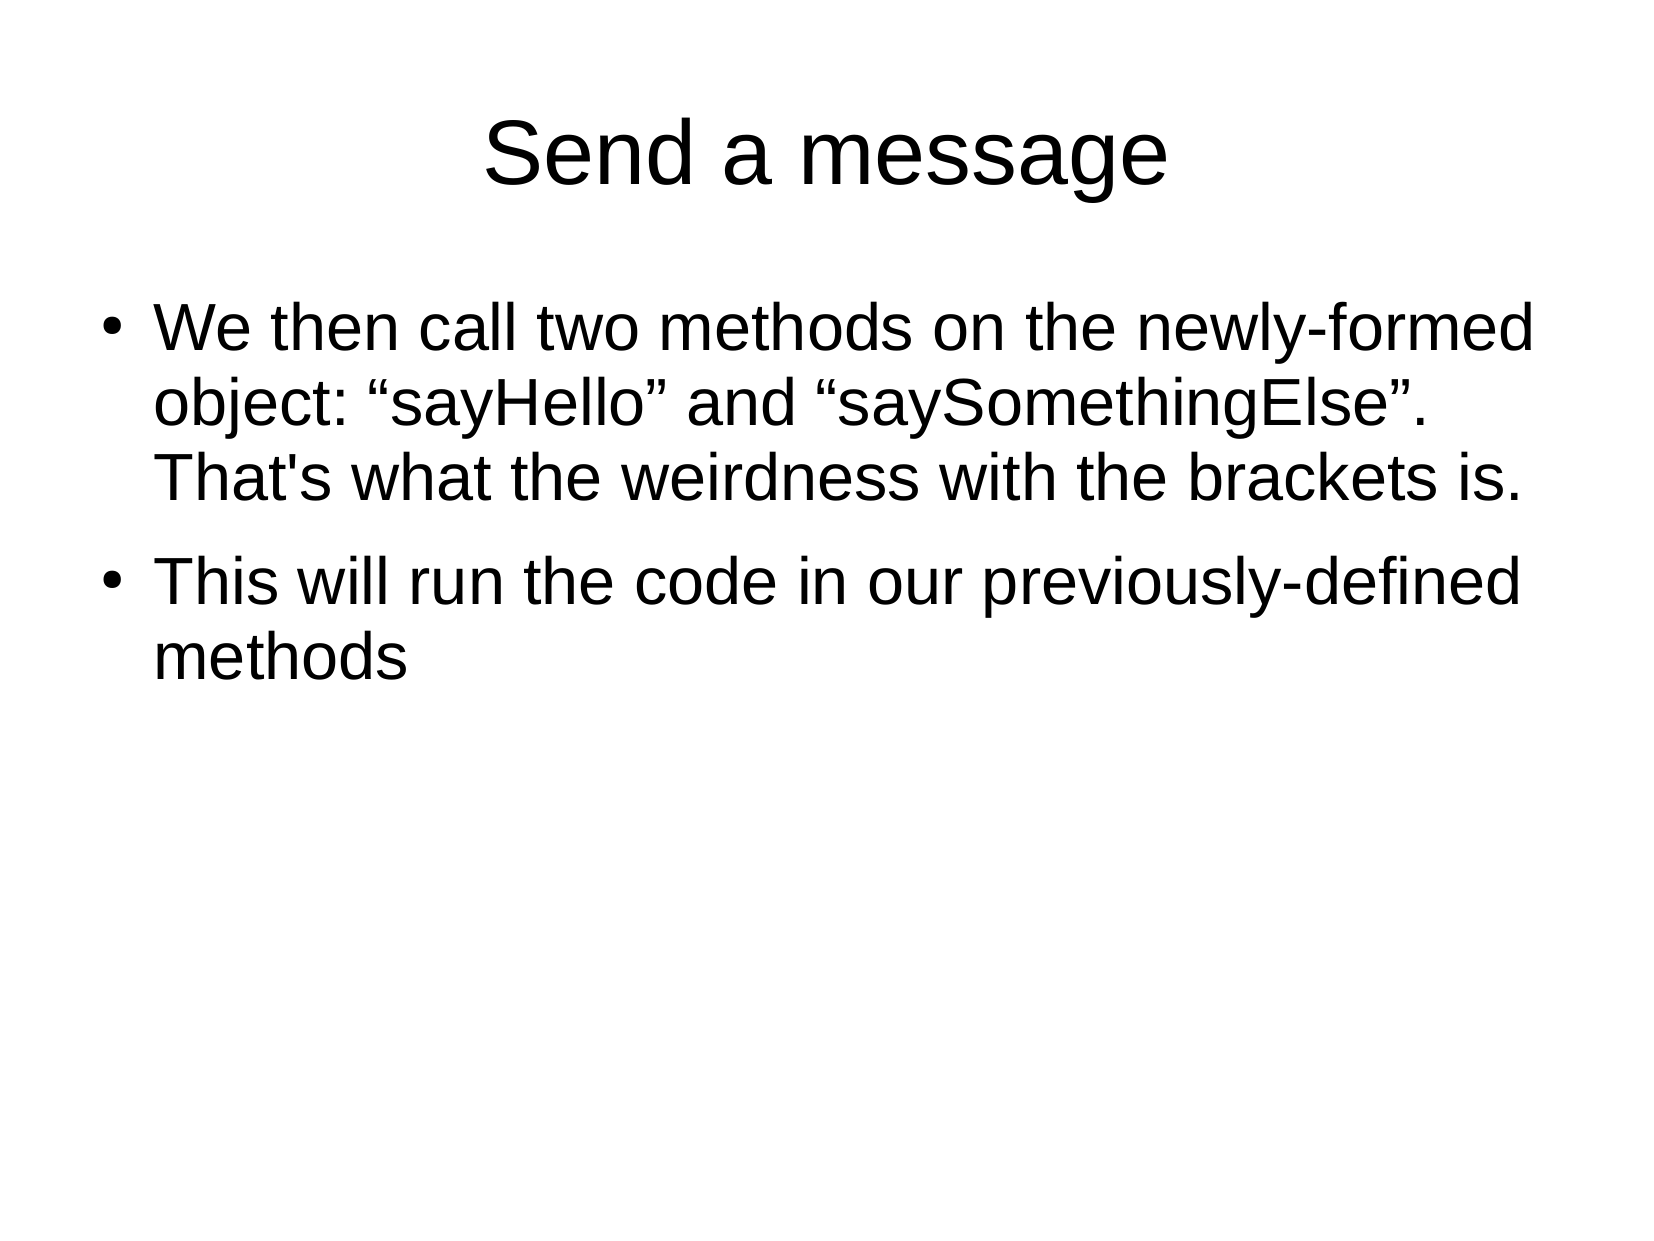

# Send a message
We then call two methods on the newly-formed object: “sayHello” and “saySomethingElse”. That's what the weirdness with the brackets is.
This will run the code in our previously-defined methods